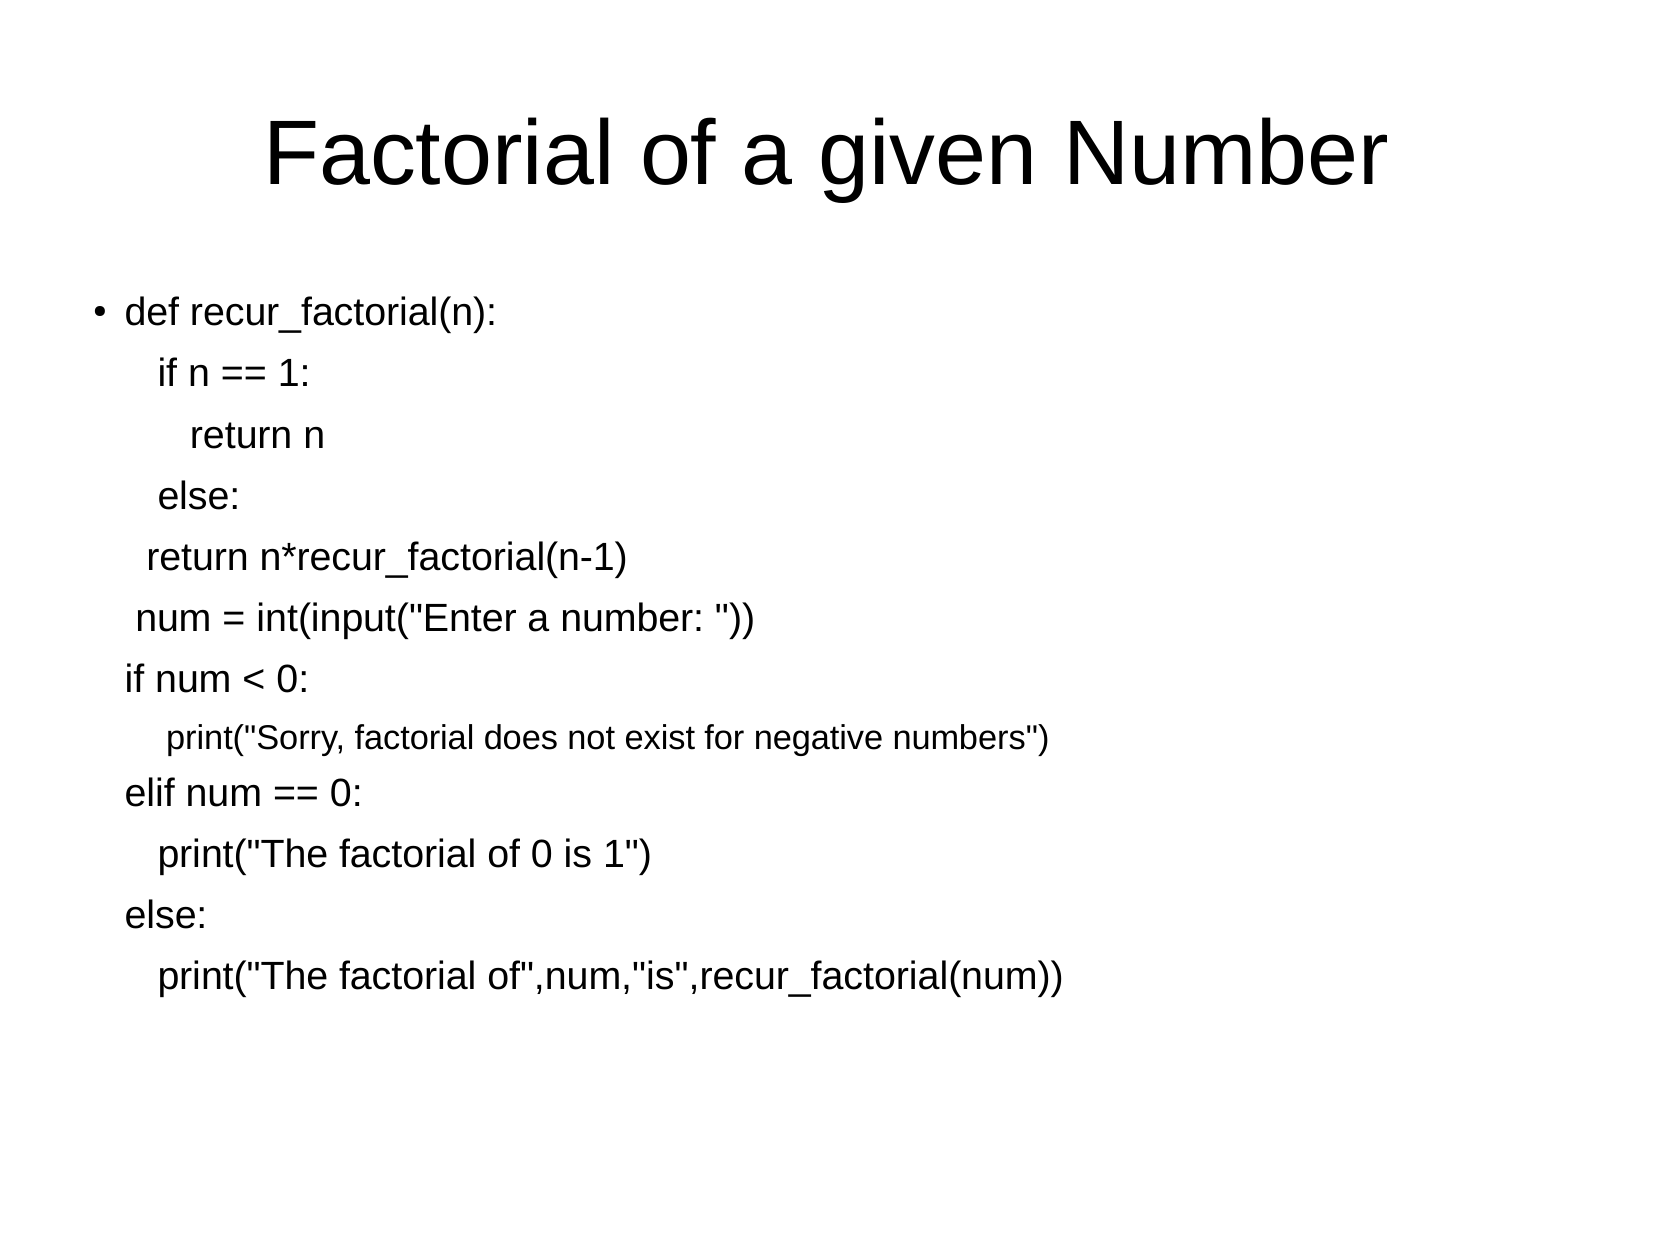

# Factorial of a given Number
def recur_factorial(n):
 if n == 1:
 	 return n
 else:
 return n*recur_factorial(n-1)
 num = int(input("Enter a number: "))
if num < 0:
print("Sorry, factorial does not exist for negative numbers")
elif num == 0:
 print("The factorial of 0 is 1")
else:
 print("The factorial of",num,"is",recur_factorial(num))